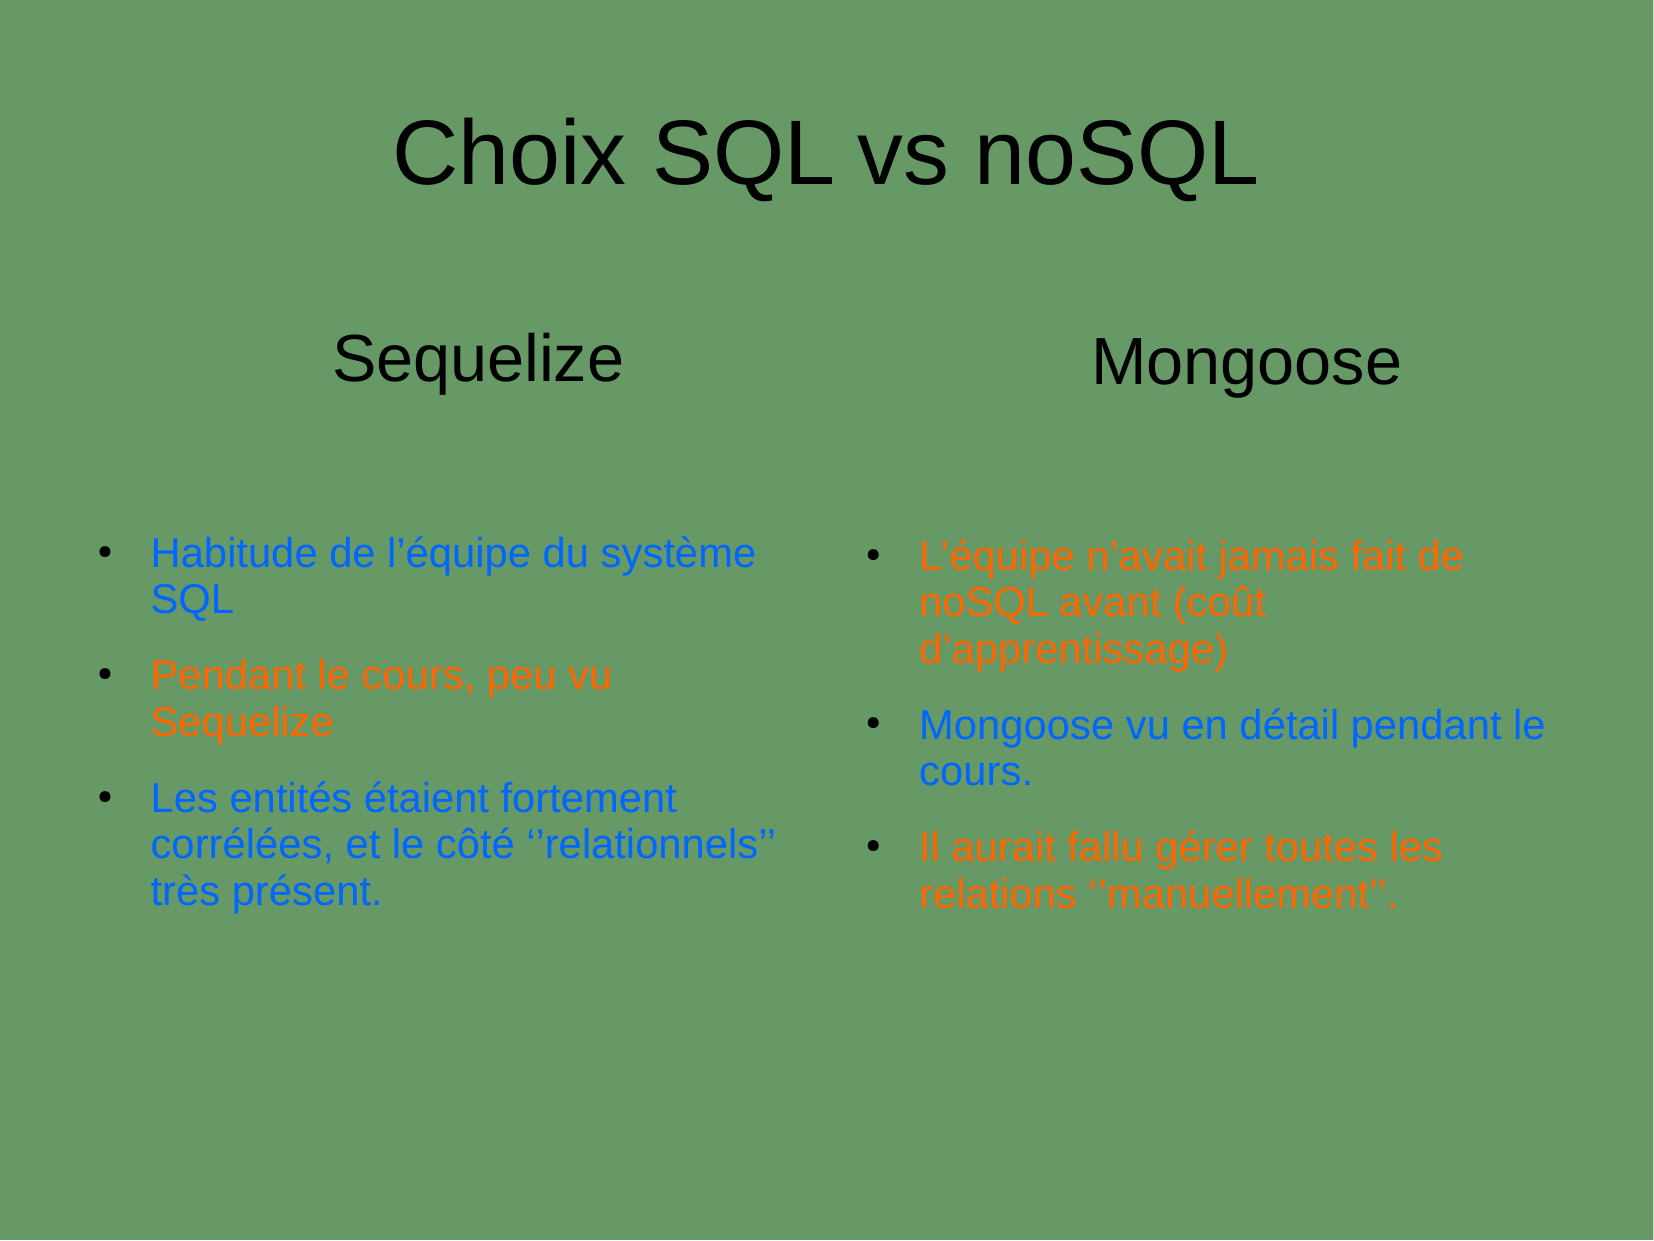

# Choix SQL vs noSQL
Sequelize
Habitude de l’équipe du système SQL
Pendant le cours, peu vu Sequelize
Les entités étaient fortement corrélées, et le côté ‘’relationnels’’ très présent.
Mongoose
L’équipe n’avait jamais fait de noSQL avant (coût d’apprentissage)
Mongoose vu en détail pendant le cours.
Il aurait fallu gérer toutes les relations ‘’manuellement’’.